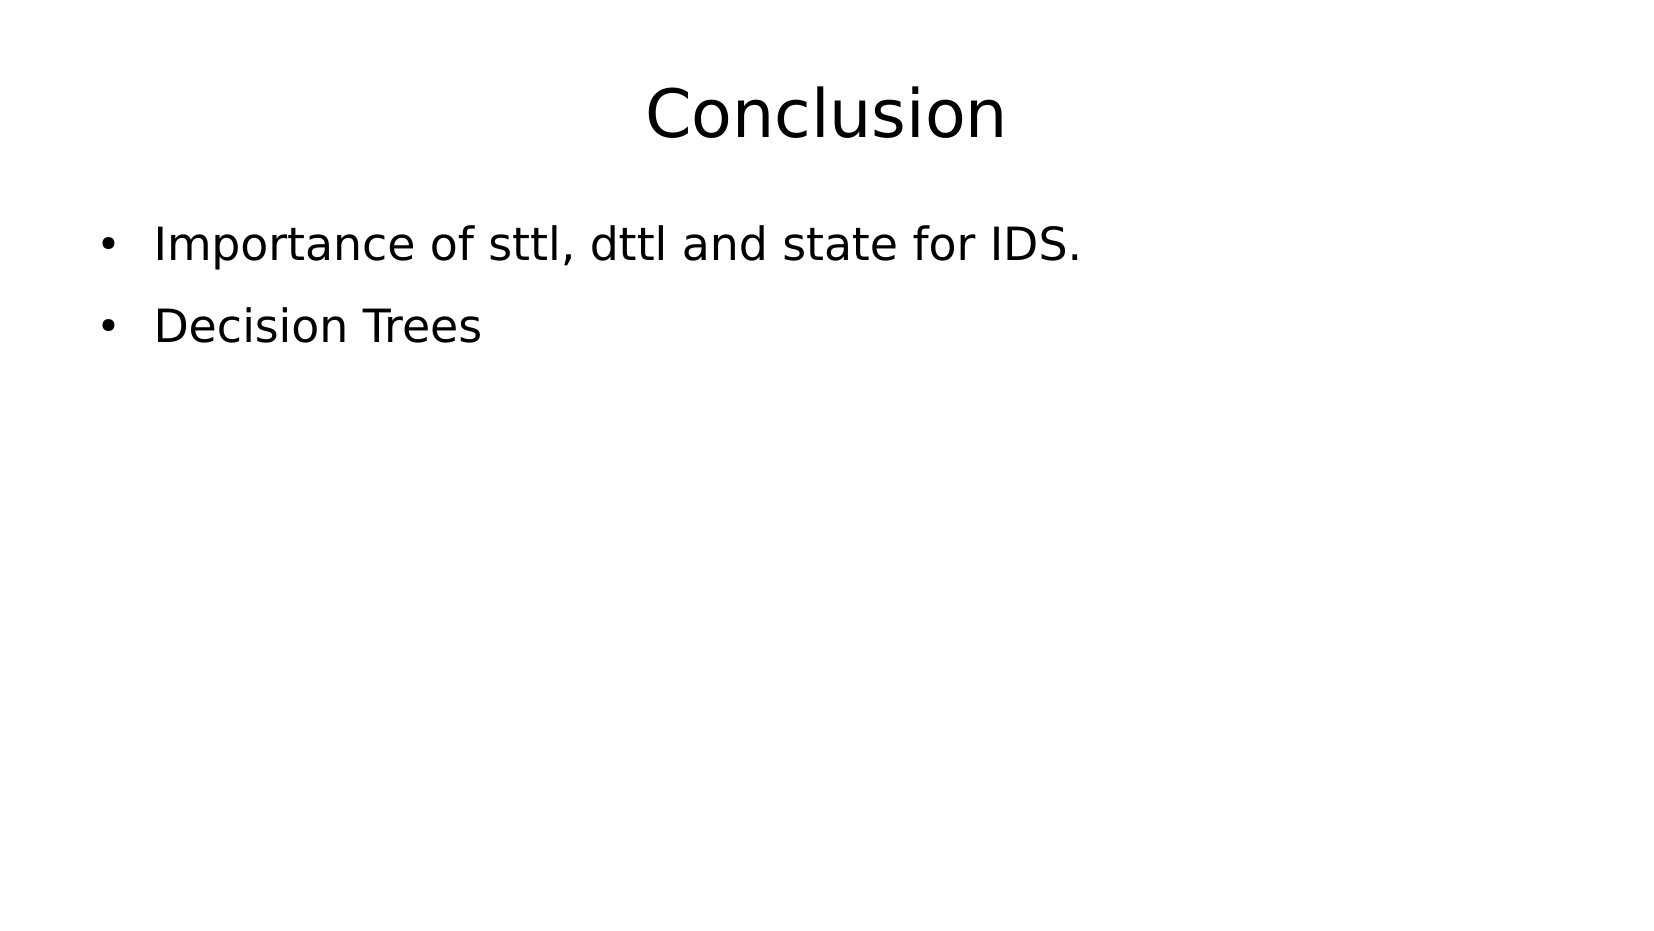

# Conclusion
Importance of sttl, dttl and state for IDS.
Decision Trees